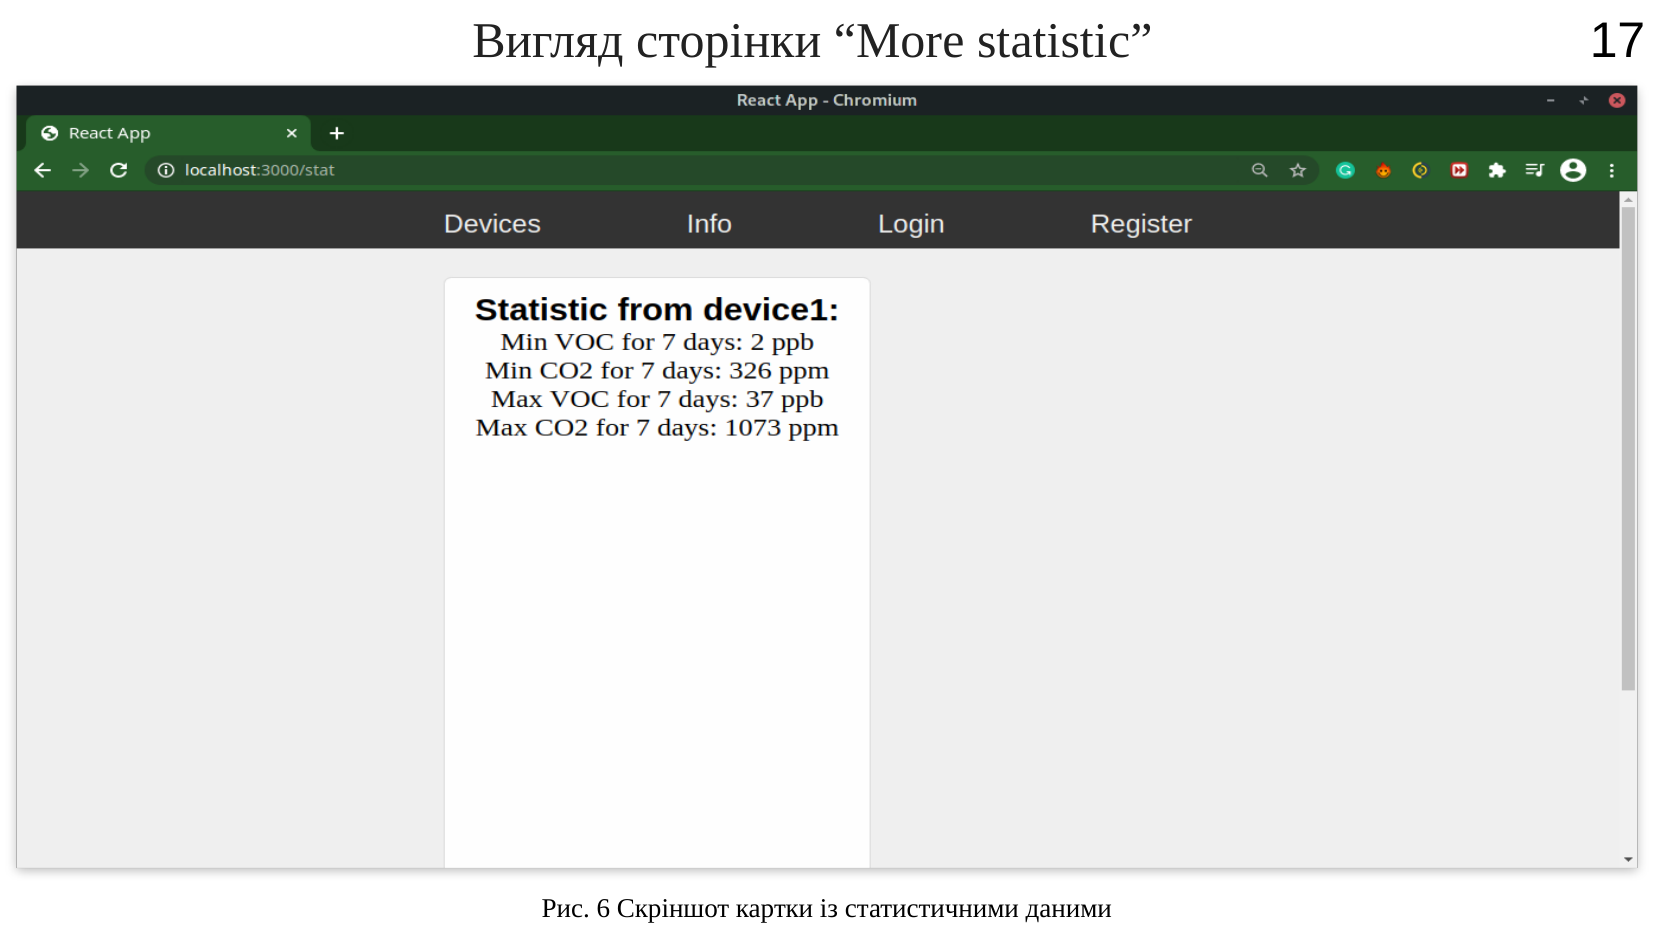

Вигляд сторінки “More statistic”
Рис. 6 Скріншот картки із статистичними даними